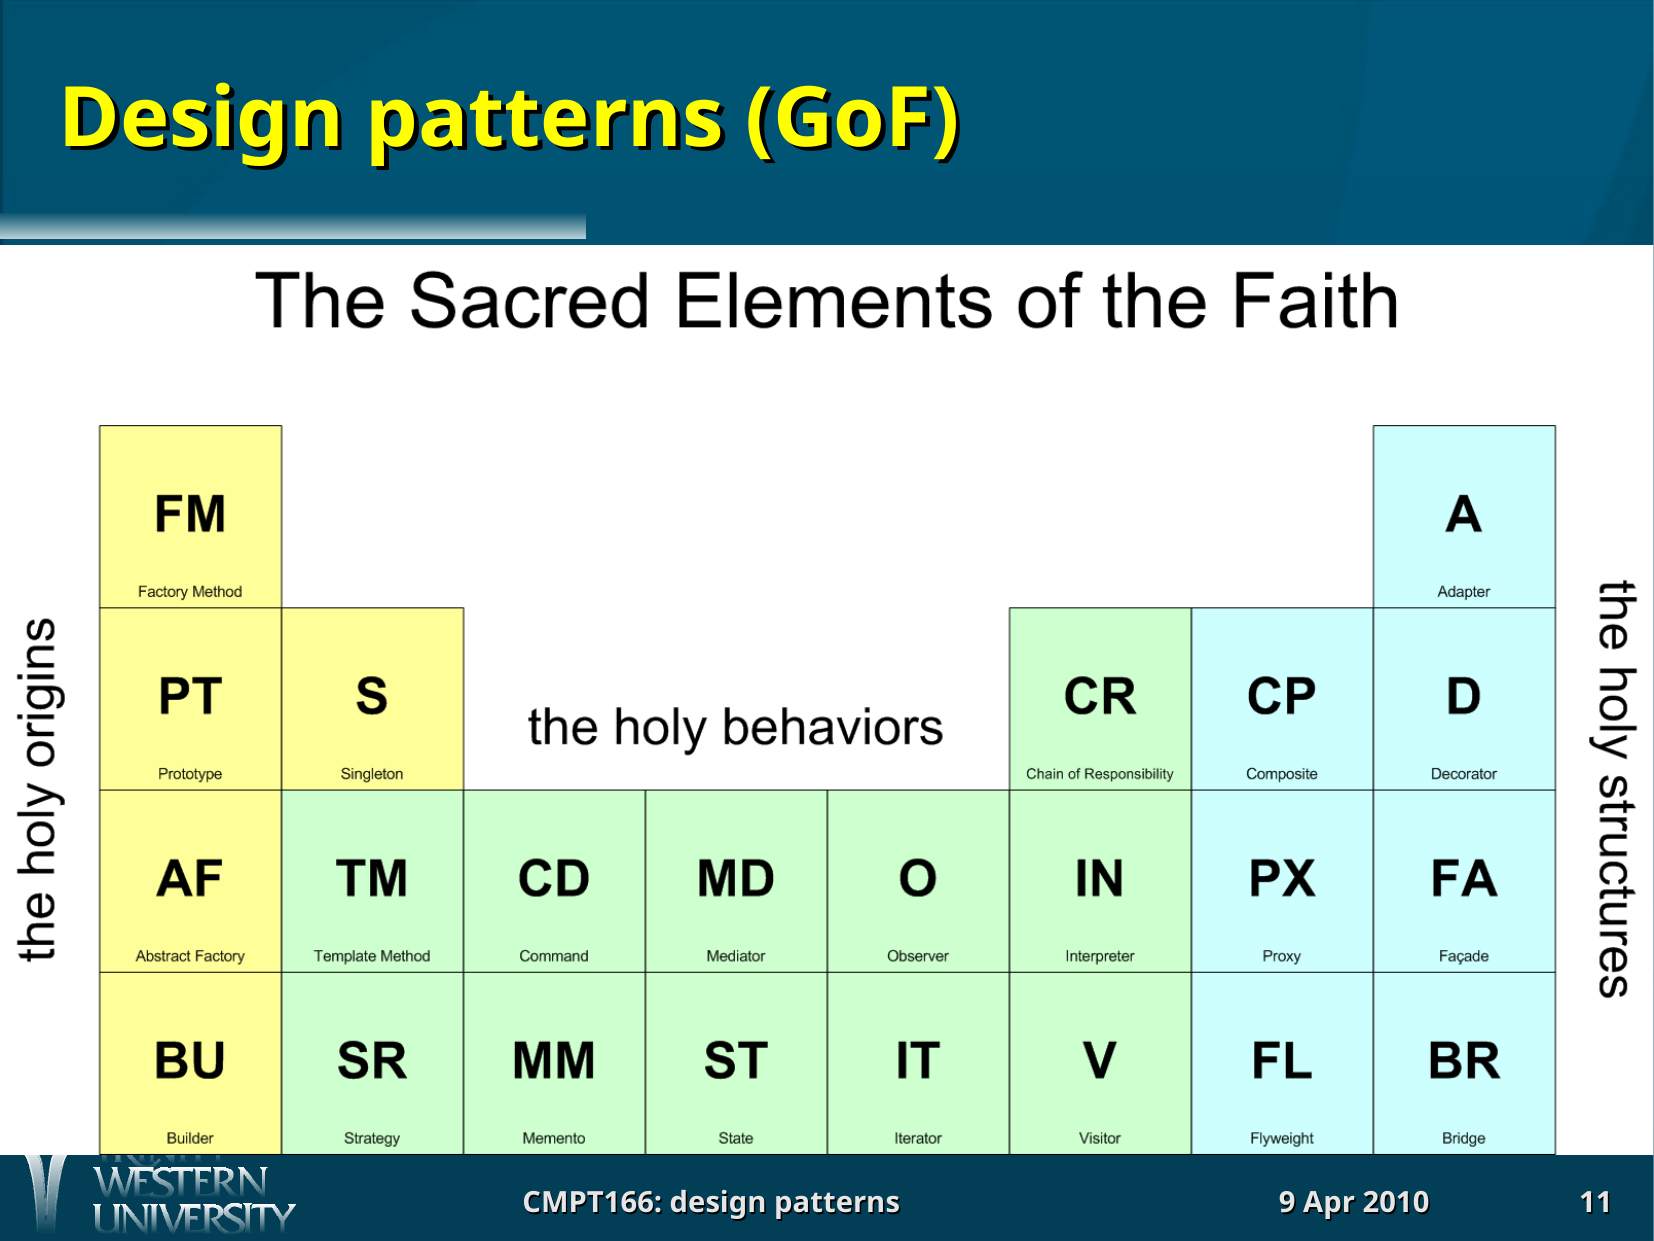

# Design patterns (GoF)
CMPT166: design patterns
9 Apr 2010
11